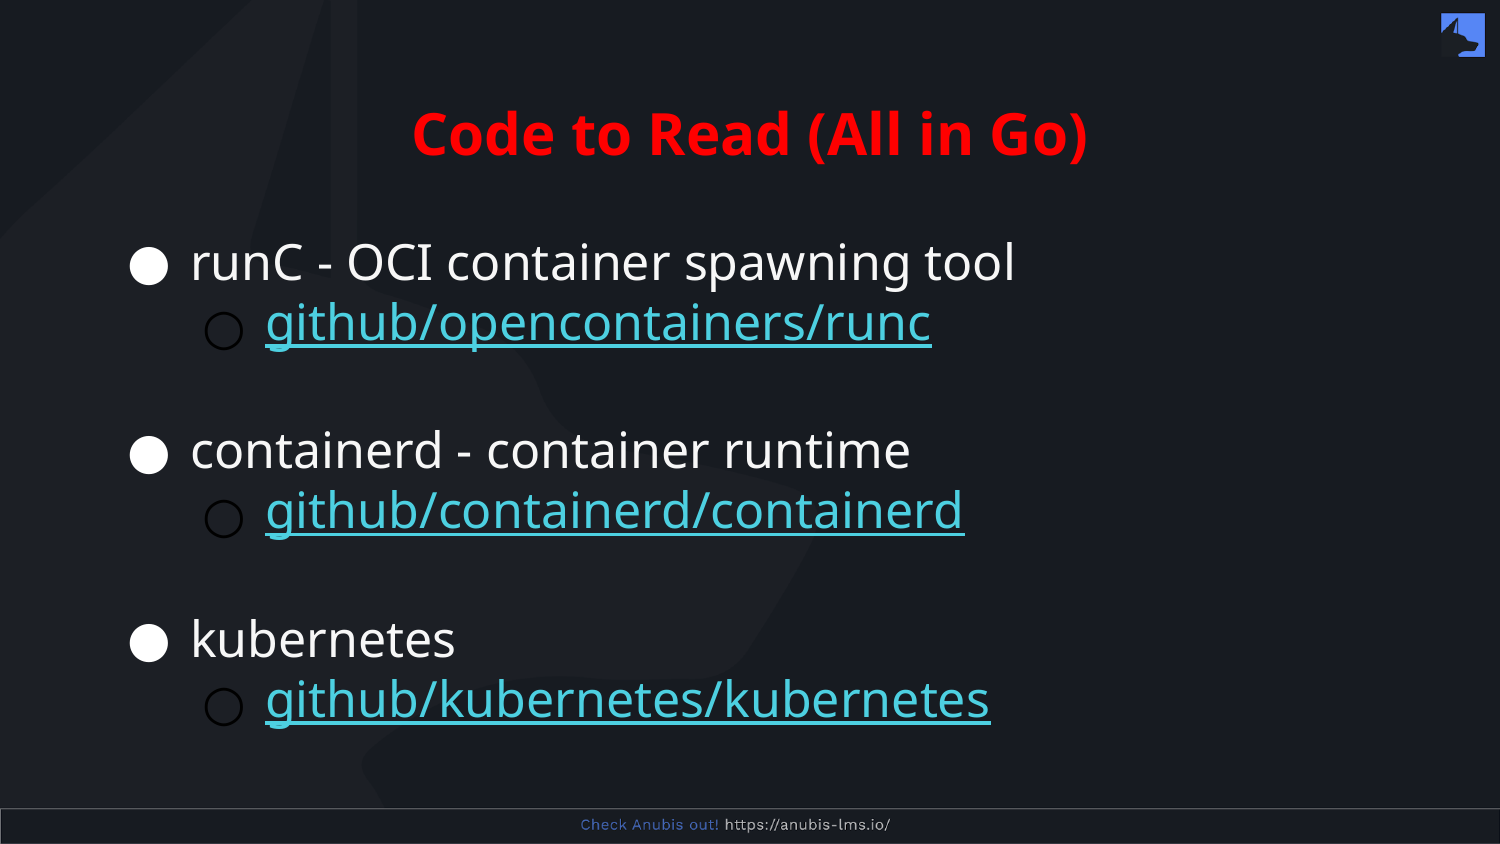

Code to Read (All in Go)
# runC - OCI container spawning tool
github/opencontainers/runc
containerd - container runtime
github/containerd/containerd
kubernetes
github/kubernetes/kubernetes